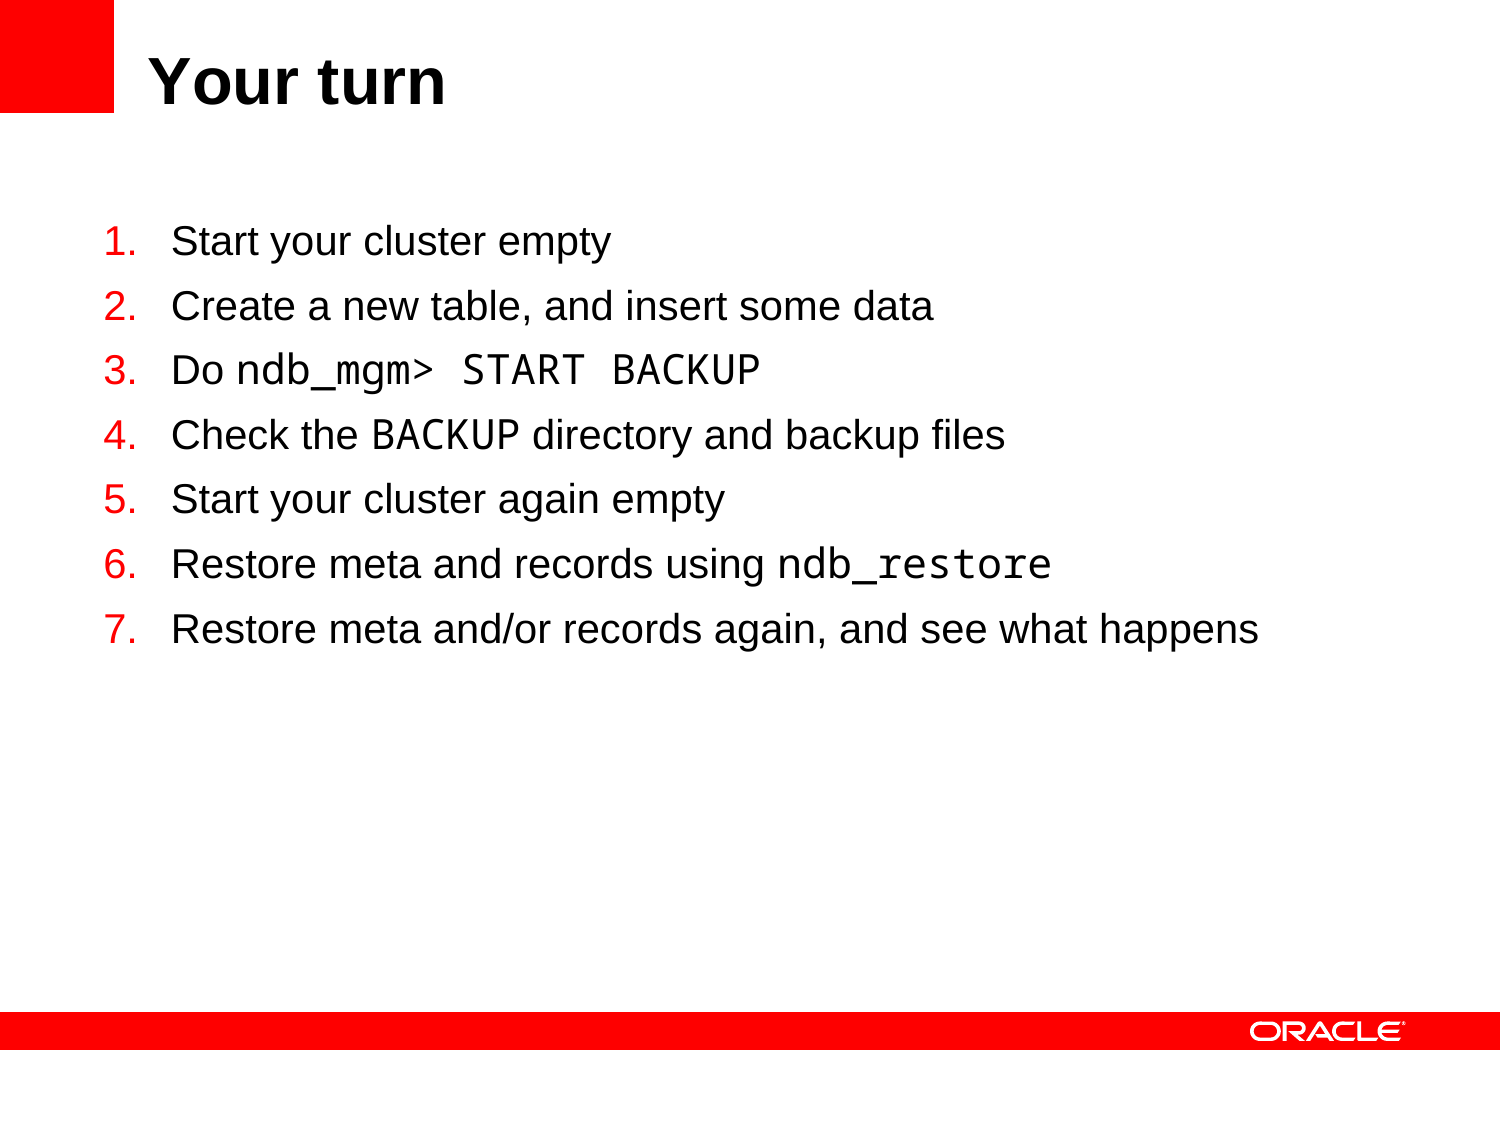

# Your turn
Start your cluster empty
Create a new table, and insert some data
Do ndb_mgm> START BACKUP
Check the BACKUP directory and backup files
Start your cluster again empty
Restore meta and records using ndb_restore
Restore meta and/or records again, and see what happens